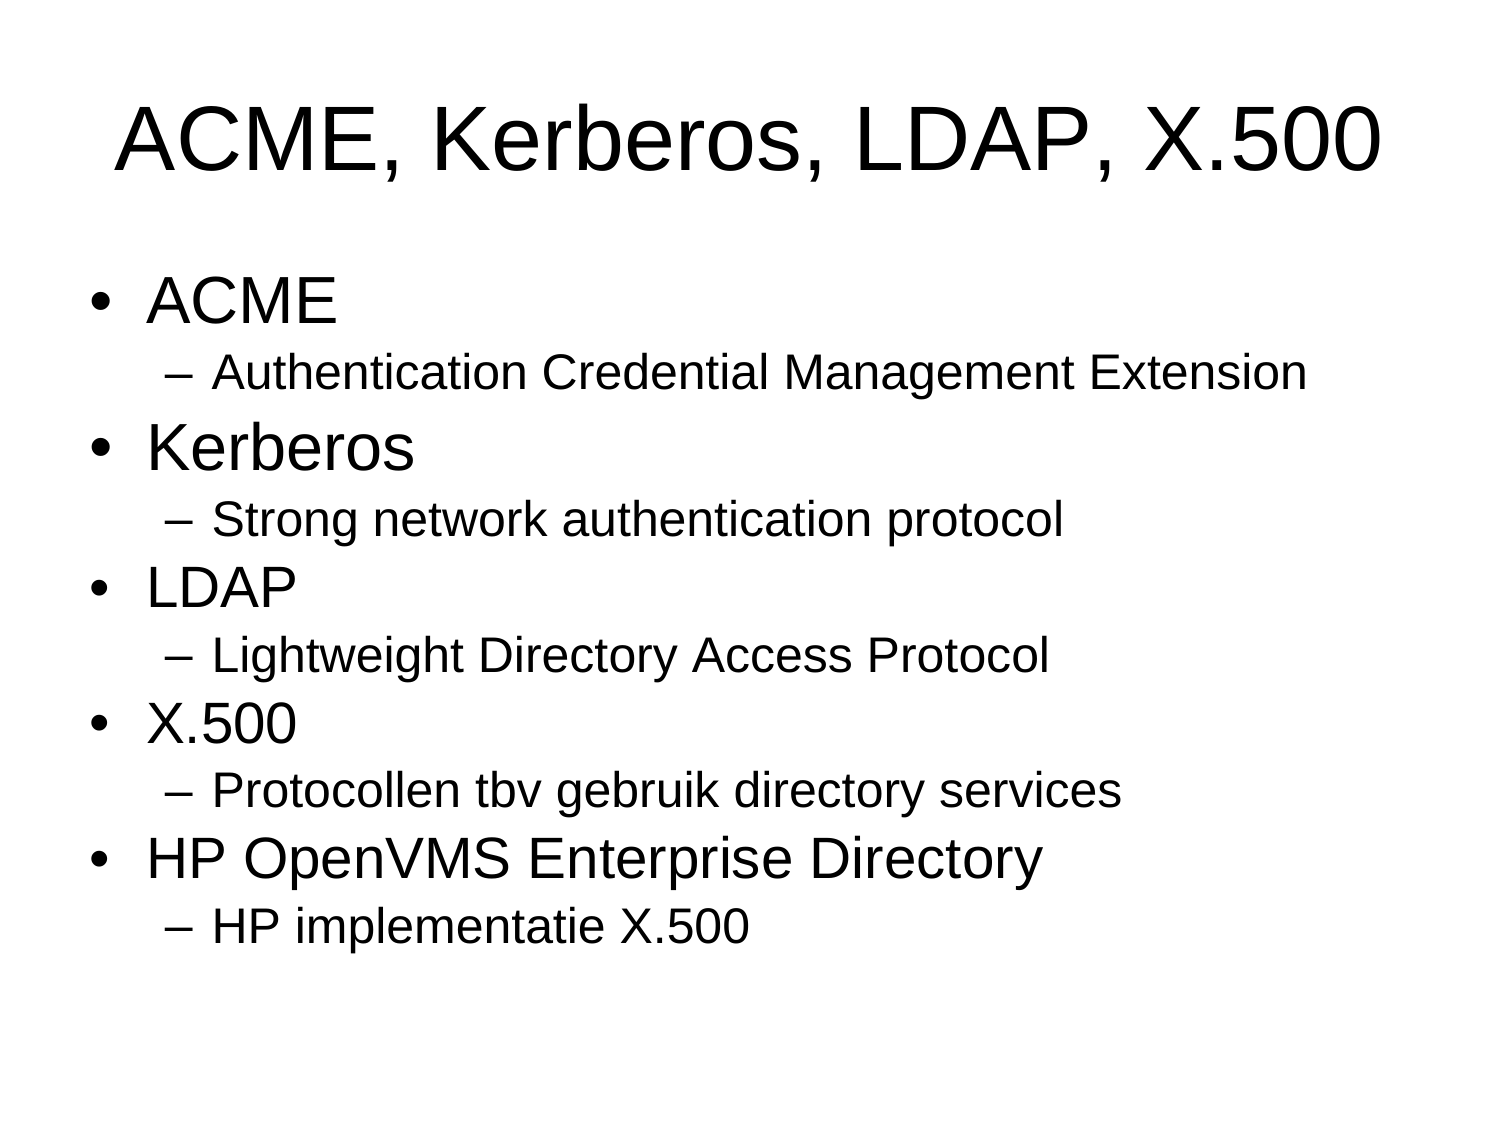

# ACME, Kerberos, LDAP, X.500
ACME
Authentication Credential Management Extension
Kerberos
Strong network authentication protocol
LDAP
Lightweight Directory Access Protocol
X.500
Protocollen tbv gebruik directory services
HP OpenVMS Enterprise Directory
HP implementatie X.500